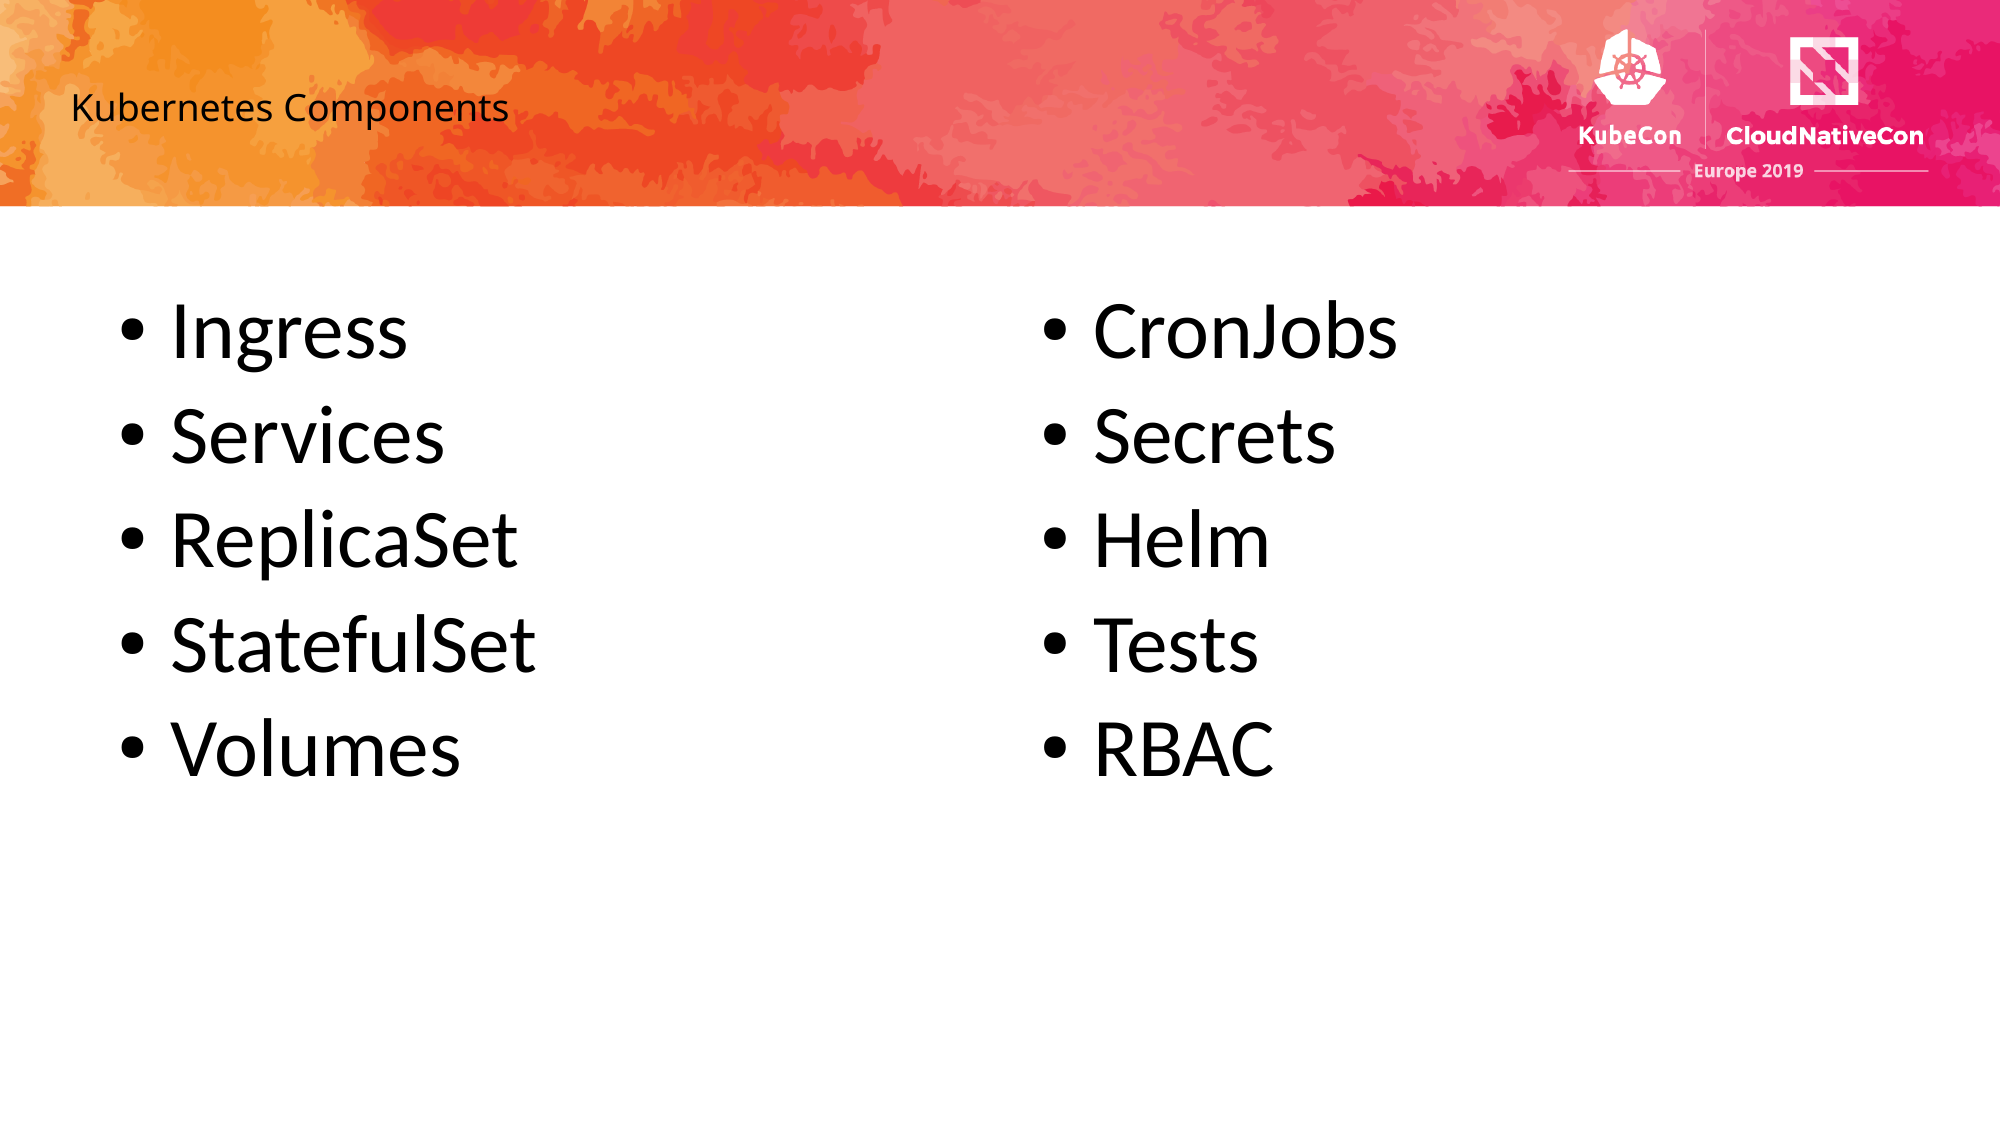

# Kubernetes Components
Ingress
Services
ReplicaSet
StatefulSet
Volumes
CronJobs
Secrets
Helm
Tests
RBAC